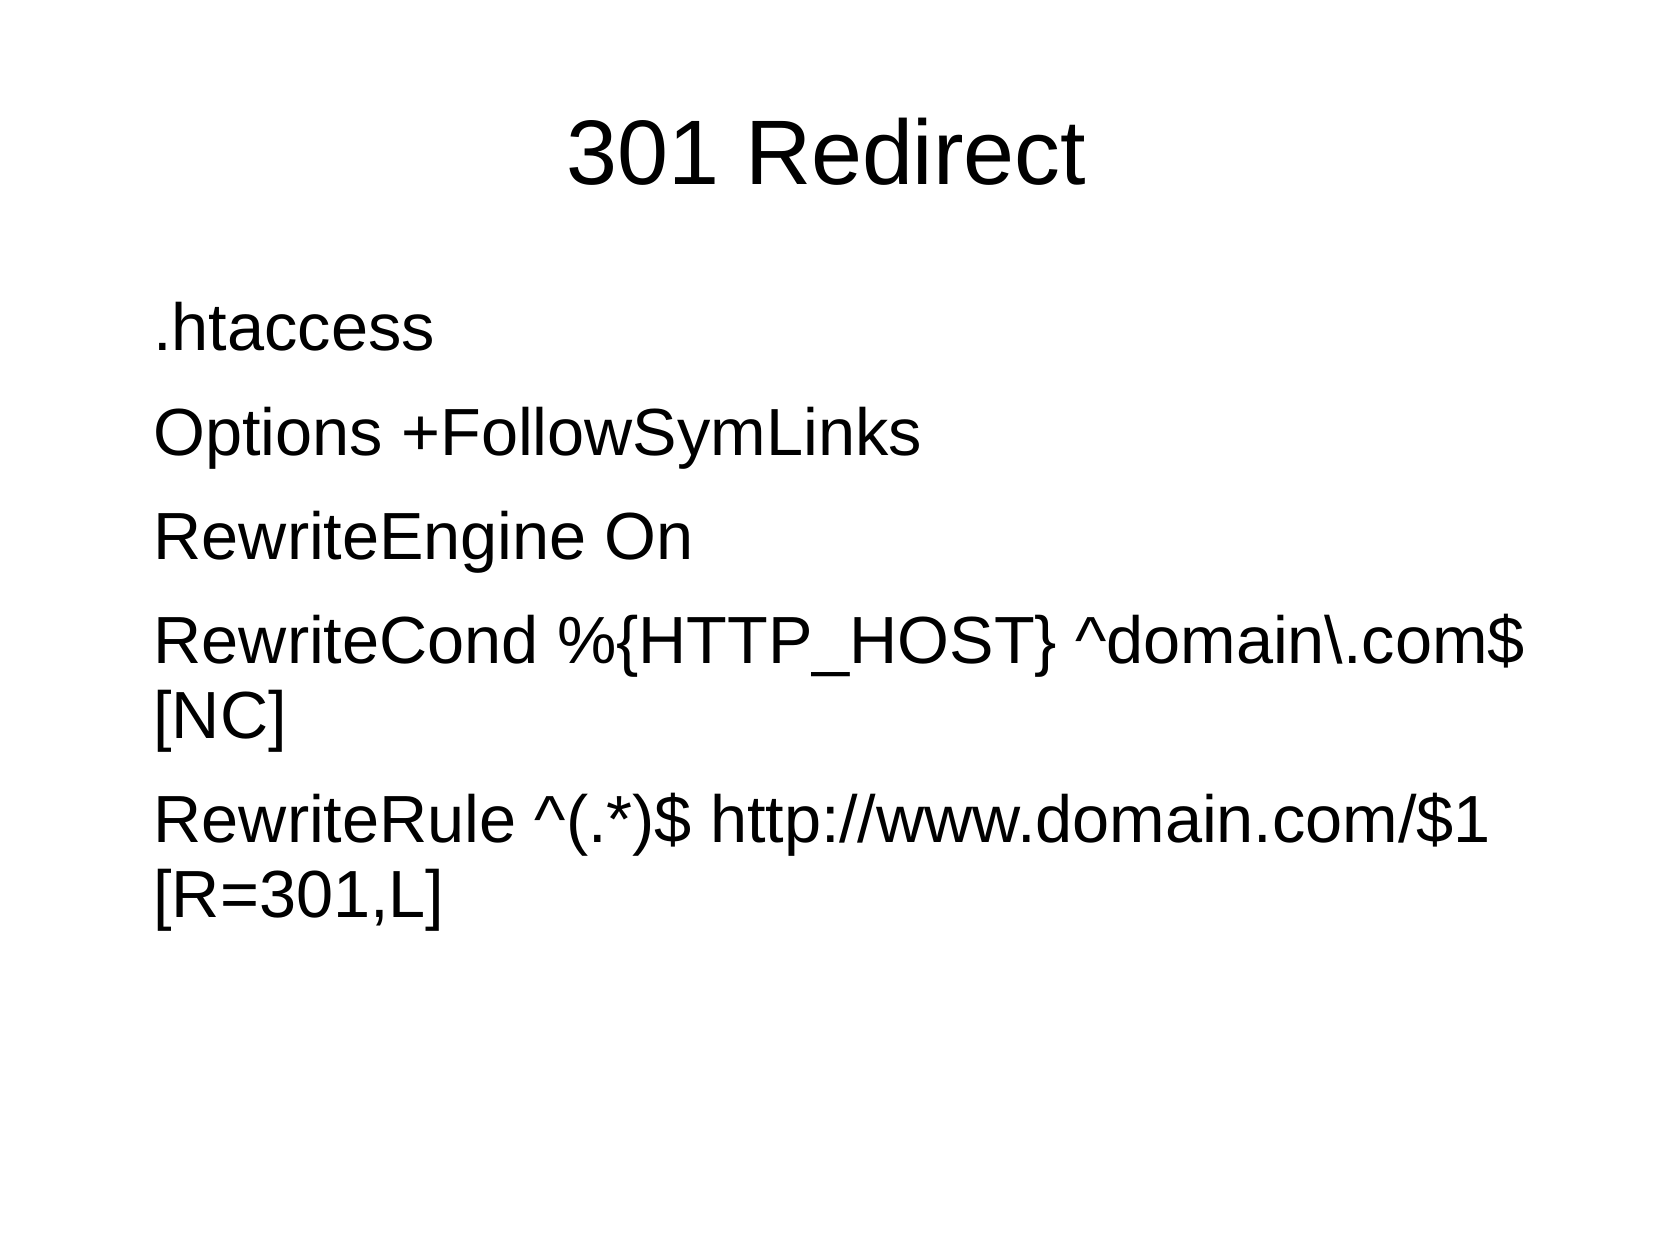

# 301 Redirect
.htaccess
Options +FollowSymLinks
RewriteEngine On
RewriteCond %{HTTP_HOST} ^domain\.com$ [NC]
RewriteRule ^(.*)$ http://www.domain.com/$1 [R=301,L]